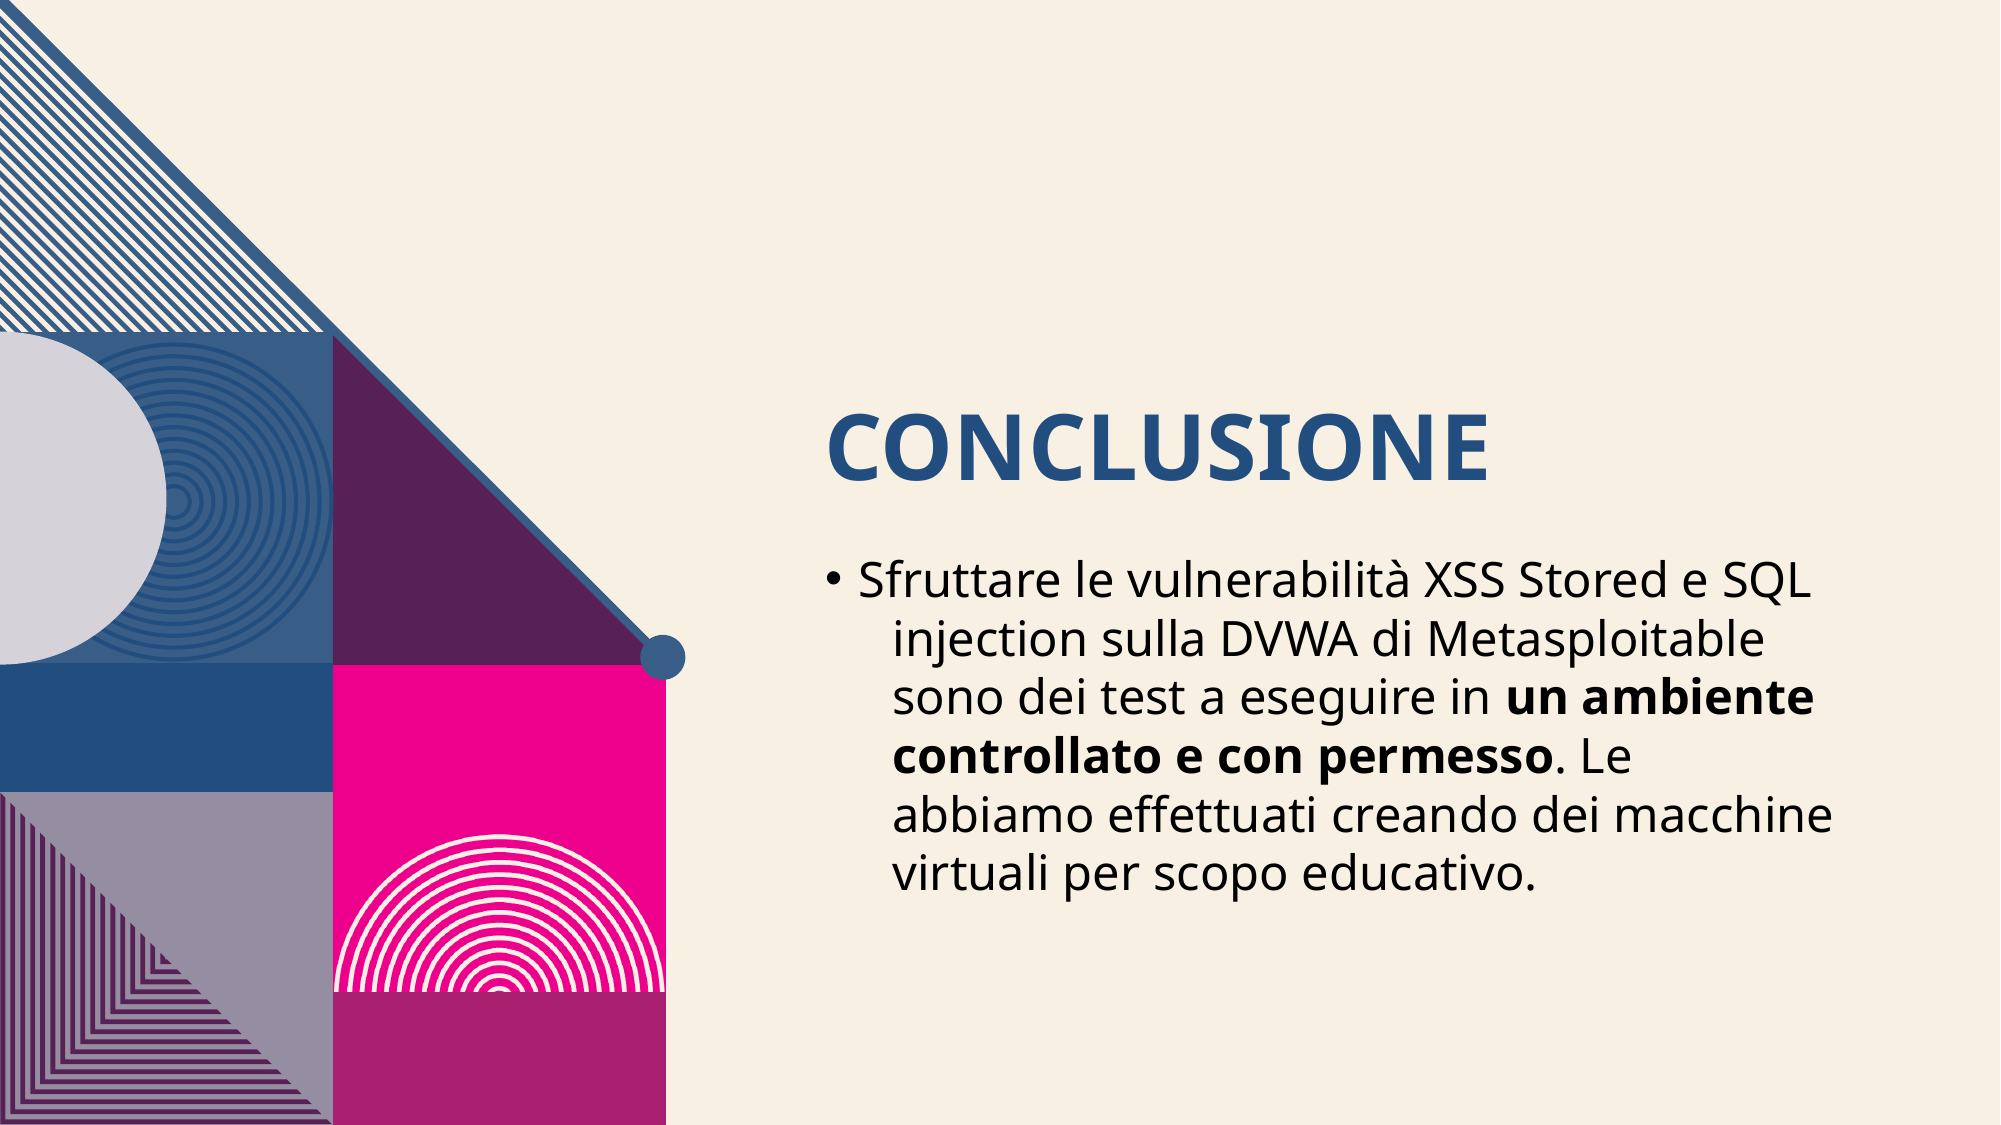

# CONCLUSIONE
Sfruttare le vulnerabilità XSS Stored e SQL injection sulla DVWA di Metasploitable sono dei test a eseguire in un ambiente controllato e con permesso. Le abbiamo effettuati creando dei macchine virtuali per scopo educativo.